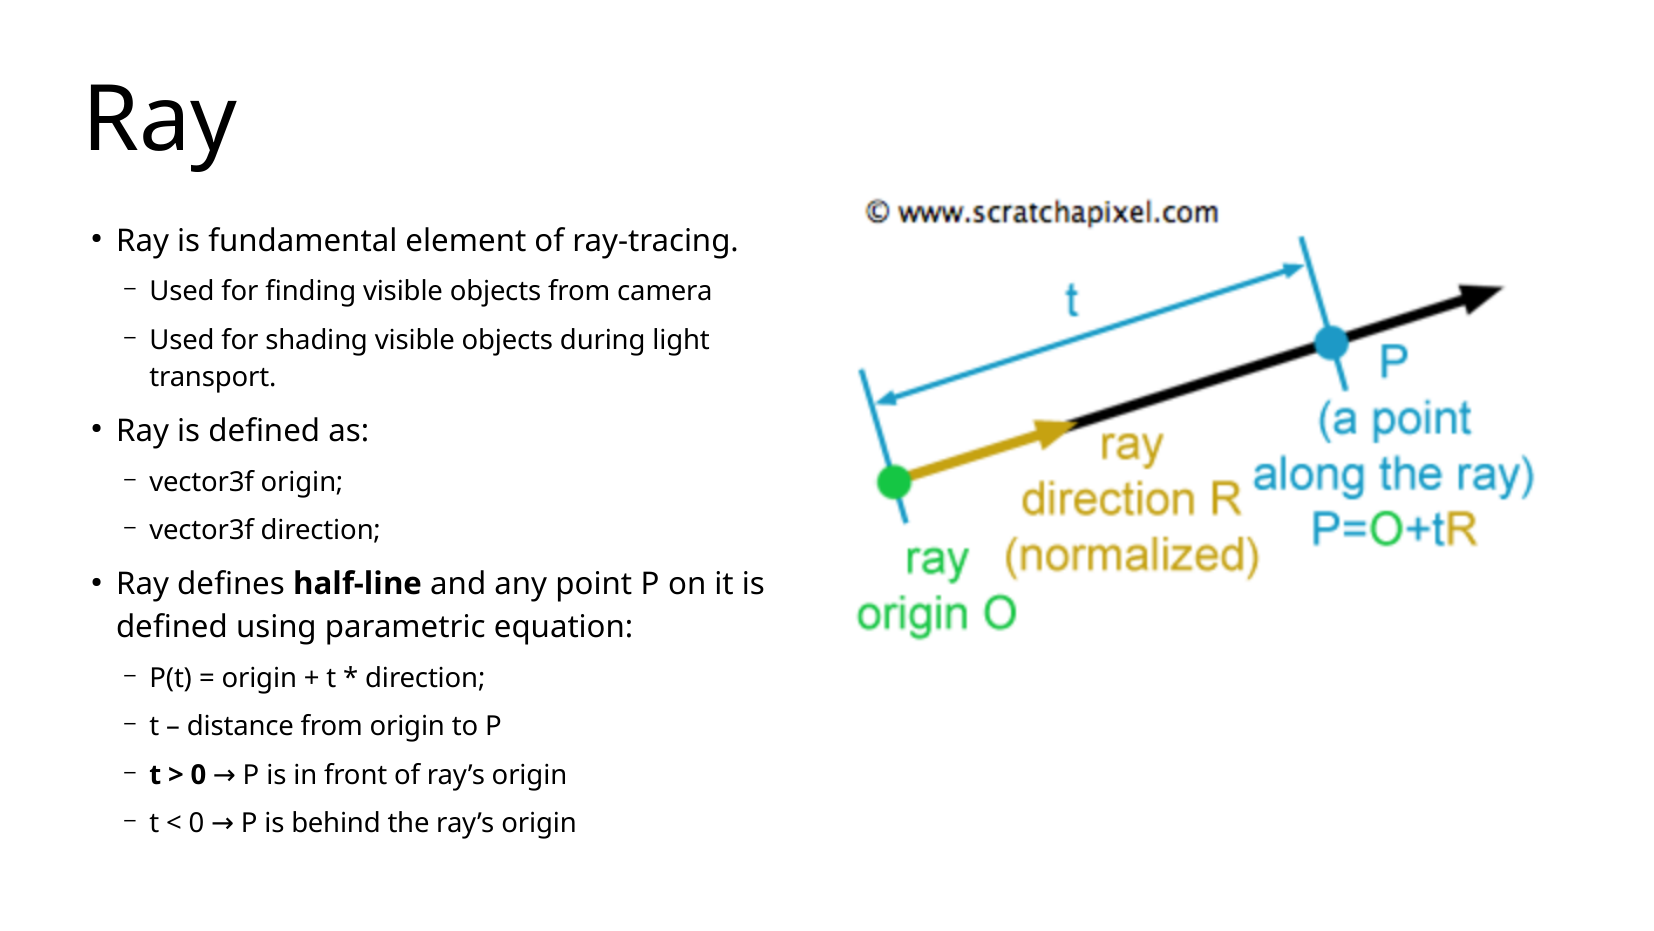

# Ray
Ray is fundamental element of ray-tracing.
Used for finding visible objects from camera
Used for shading visible objects during light transport.
Ray is defined as:
vector3f origin;
vector3f direction;
Ray defines half-line and any point P on it is defined using parametric equation:
P(t) = origin + t * direction;
t – distance from origin to P
t > 0 → P is in front of ray’s origin
t < 0 → P is behind the ray’s origin